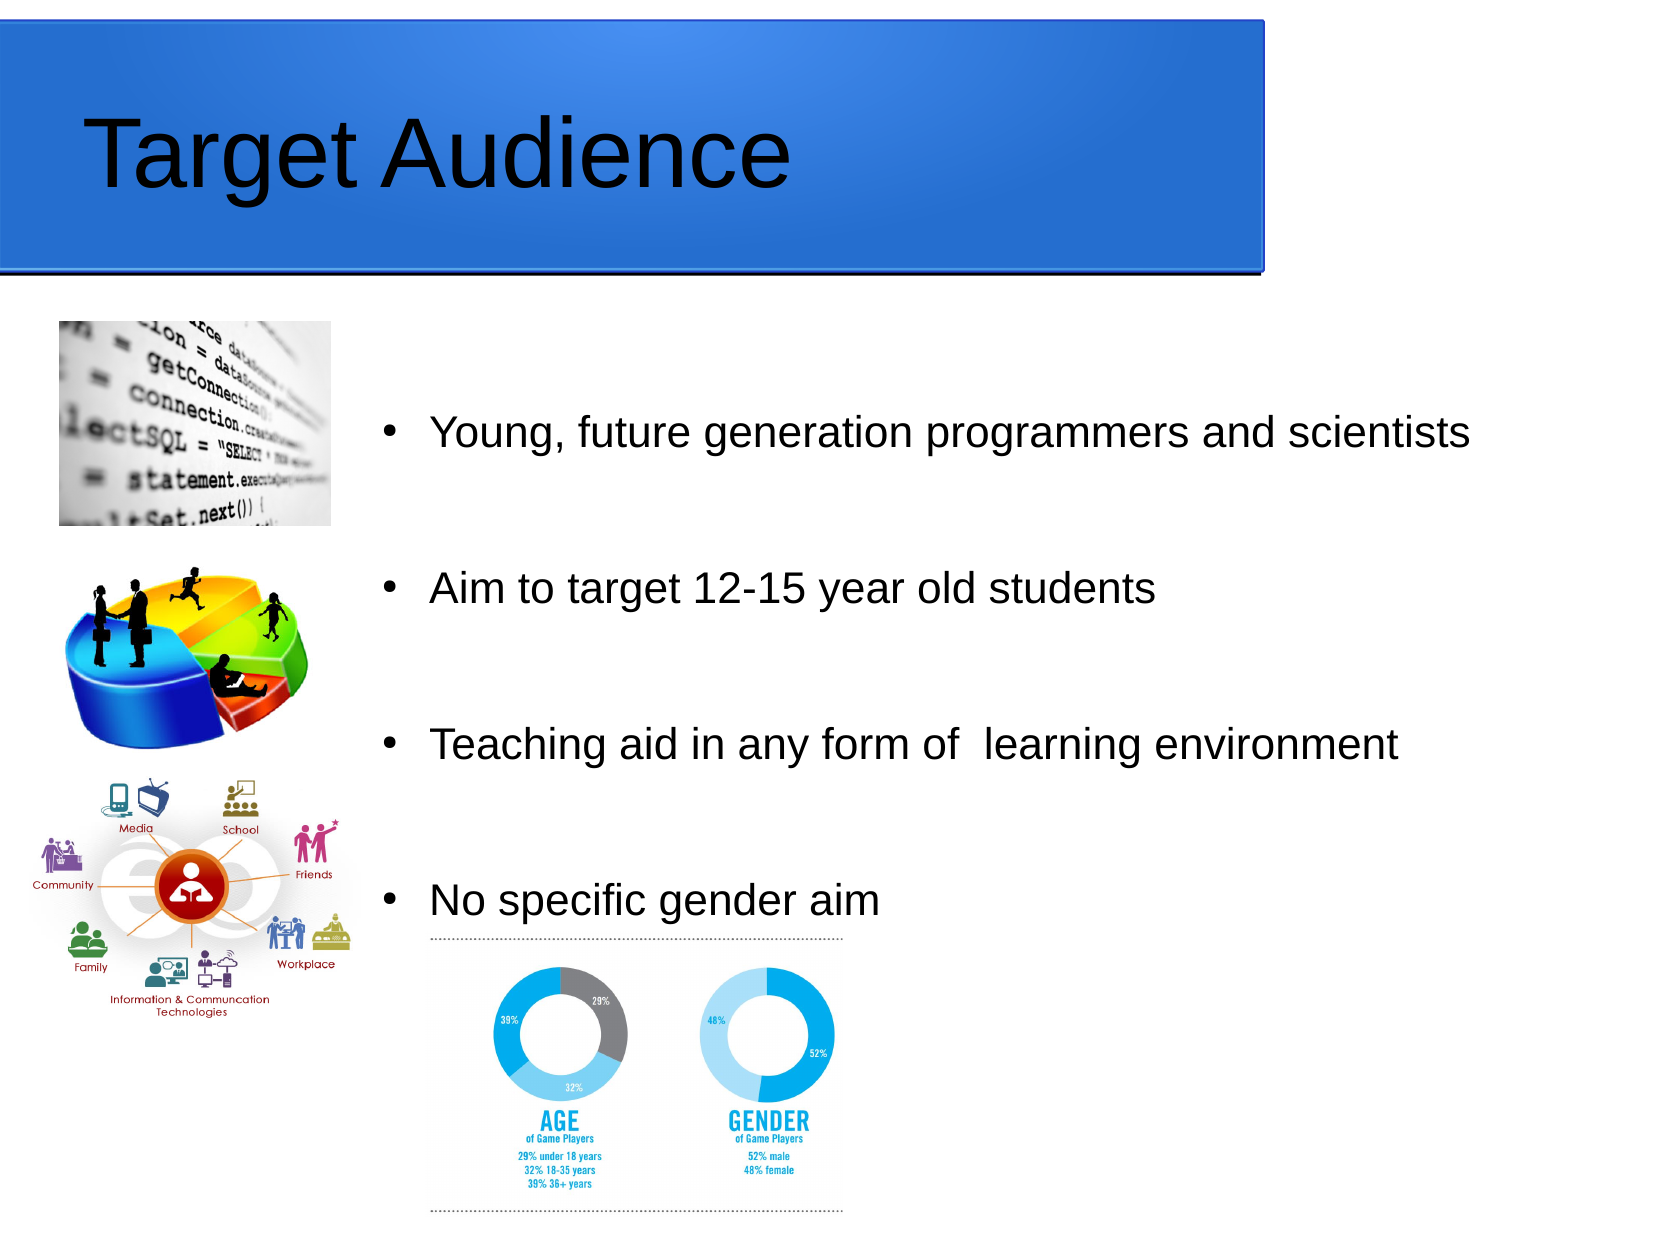

# Target Audience
Young, future generation programmers and scientists
Aim to target 12-15 year old students
Teaching aid in any form of learning environment
No specific gender aim